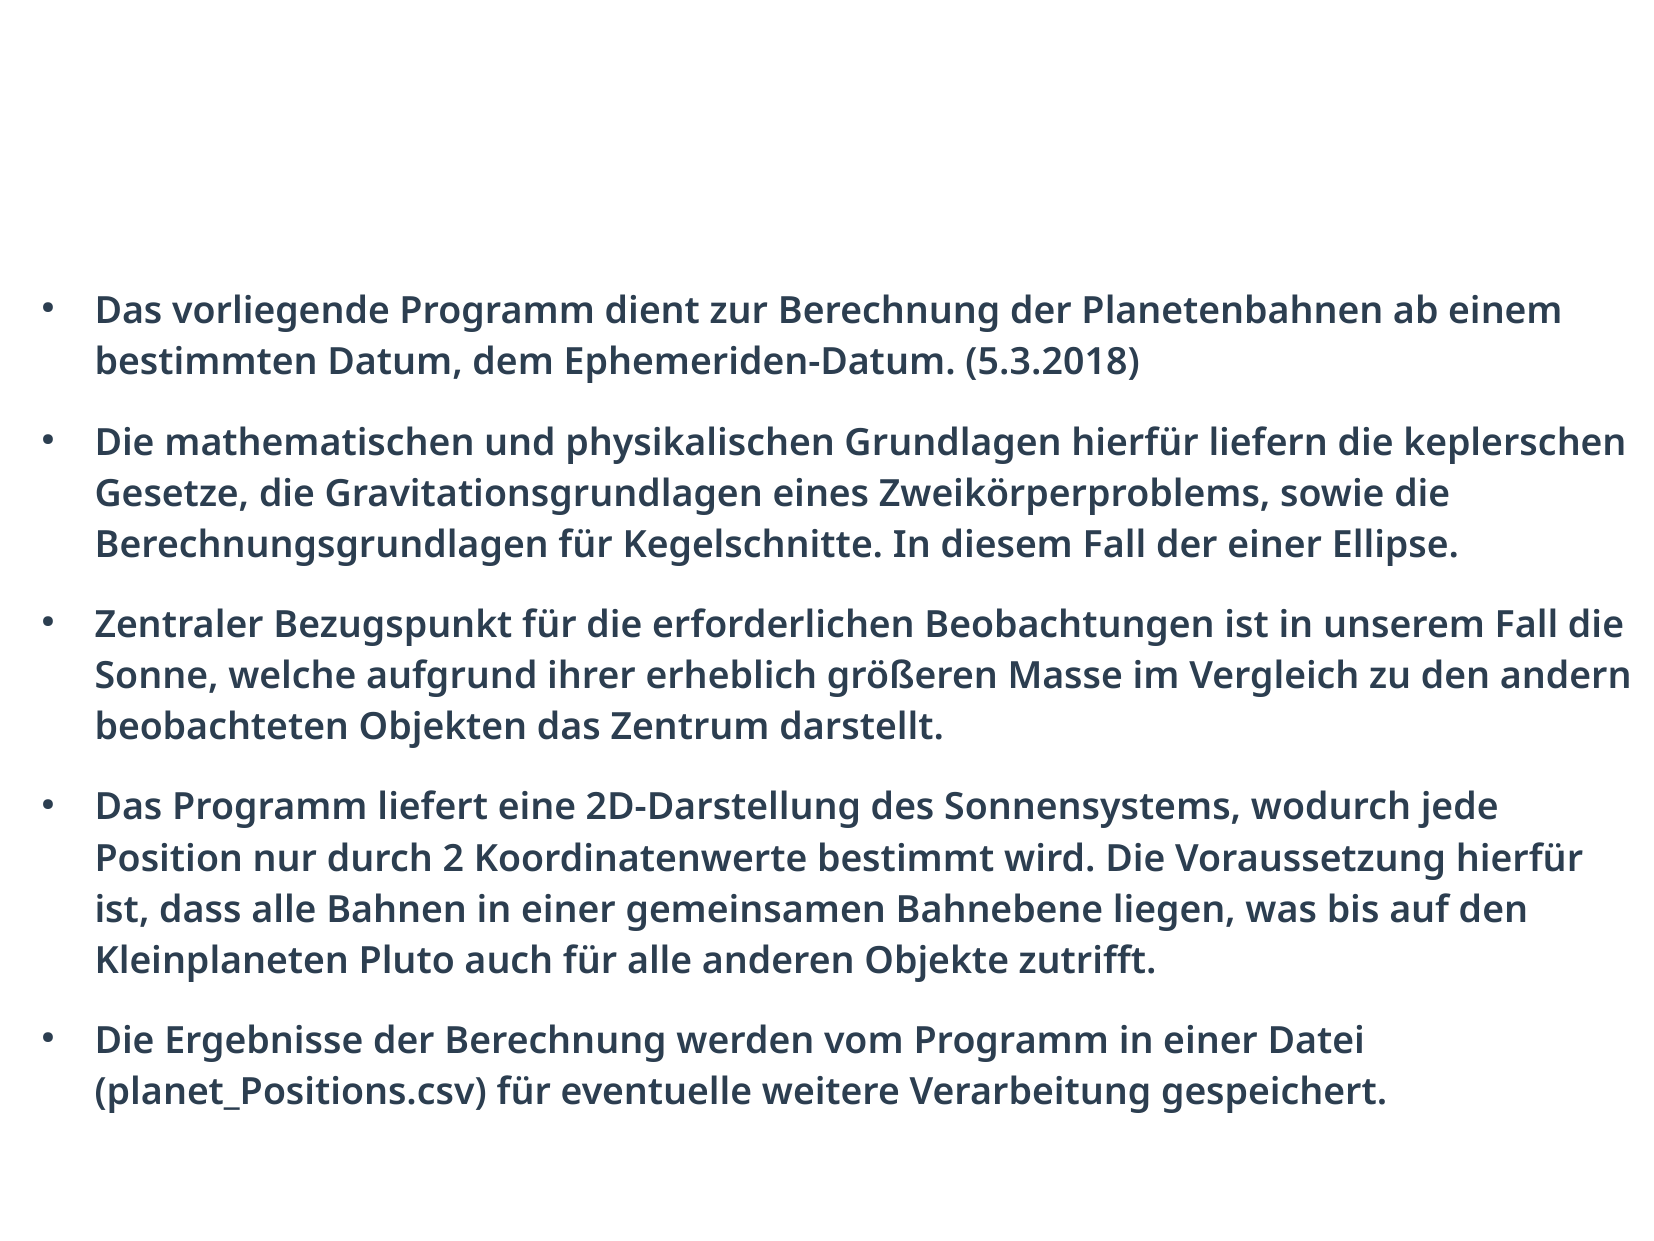

# Projektbeschreibung:
Das vorliegende Programm dient zur Berechnung der Planetenbahnen ab einem bestimmten Datum, dem Ephemeriden-Datum. (5.3.2018)
Die mathematischen und physikalischen Grundlagen hierfür liefern die keplerschen Gesetze, die Gravitationsgrundlagen eines Zweikörperproblems, sowie die Berechnungsgrundlagen für Kegelschnitte. In diesem Fall der einer Ellipse.
Zentraler Bezugspunkt für die erforderlichen Beobachtungen ist in unserem Fall die Sonne, welche aufgrund ihrer erheblich größeren Masse im Vergleich zu den andern beobachteten Objekten das Zentrum darstellt.
Das Programm liefert eine 2D-Darstellung des Sonnensystems, wodurch jede Position nur durch 2 Koordinatenwerte bestimmt wird. Die Voraussetzung hierfür ist, dass alle Bahnen in einer gemeinsamen Bahnebene liegen, was bis auf den Kleinplaneten Pluto auch für alle anderen Objekte zutrifft.
Die Ergebnisse der Berechnung werden vom Programm in einer Datei (planet_Positions.csv) für eventuelle weitere Verarbeitung gespeichert.
2